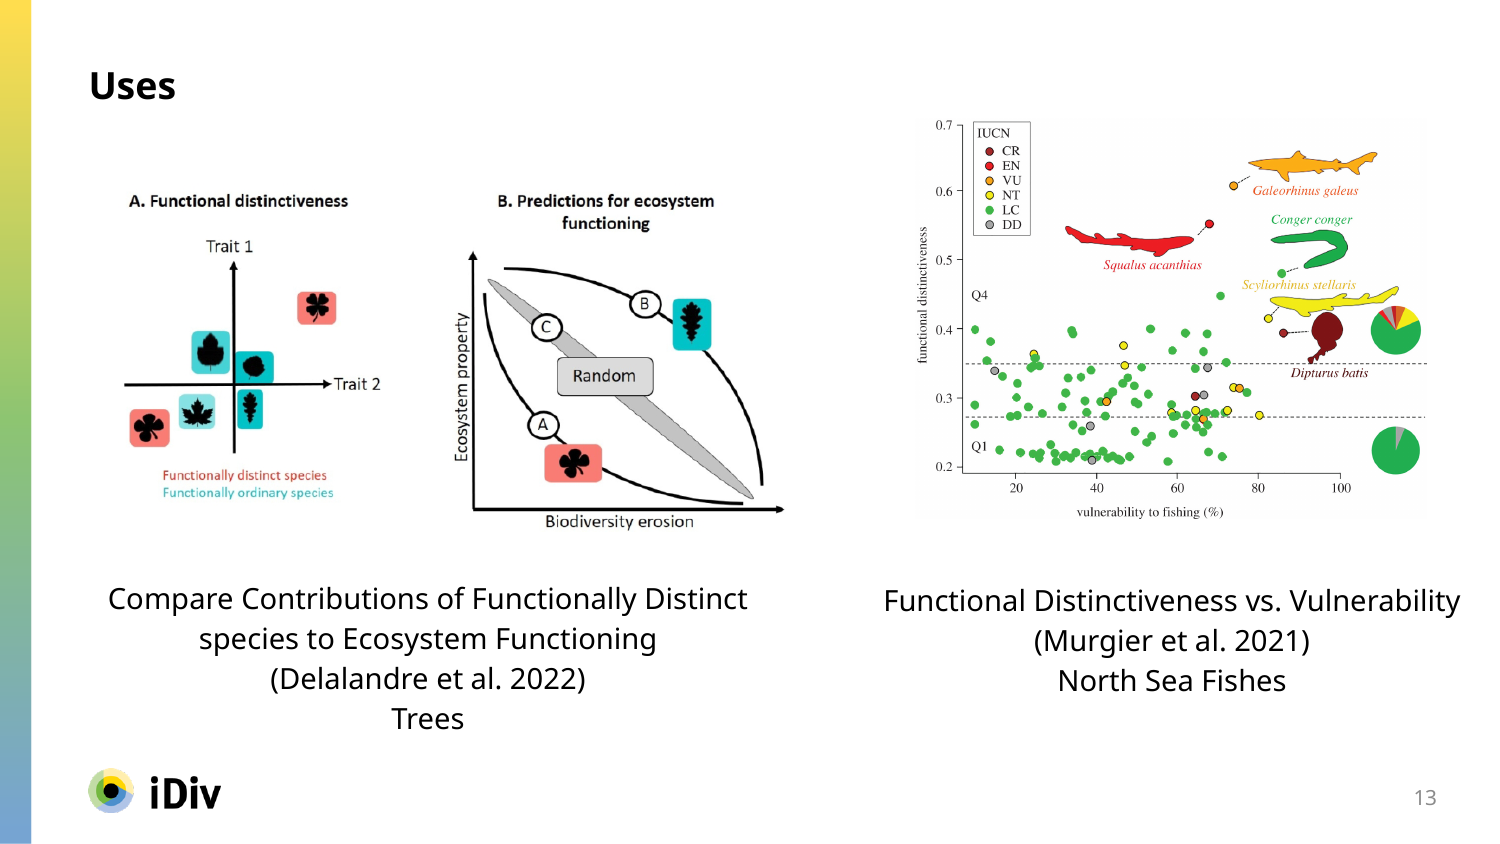

# Uses
Compare Contributions of Functionally Distinct species to Ecosystem Functioning
(Delalandre et al. 2022)
Trees
Functional Distinctiveness vs. Vulnerability
(Murgier et al. 2021)
North Sea Fishes